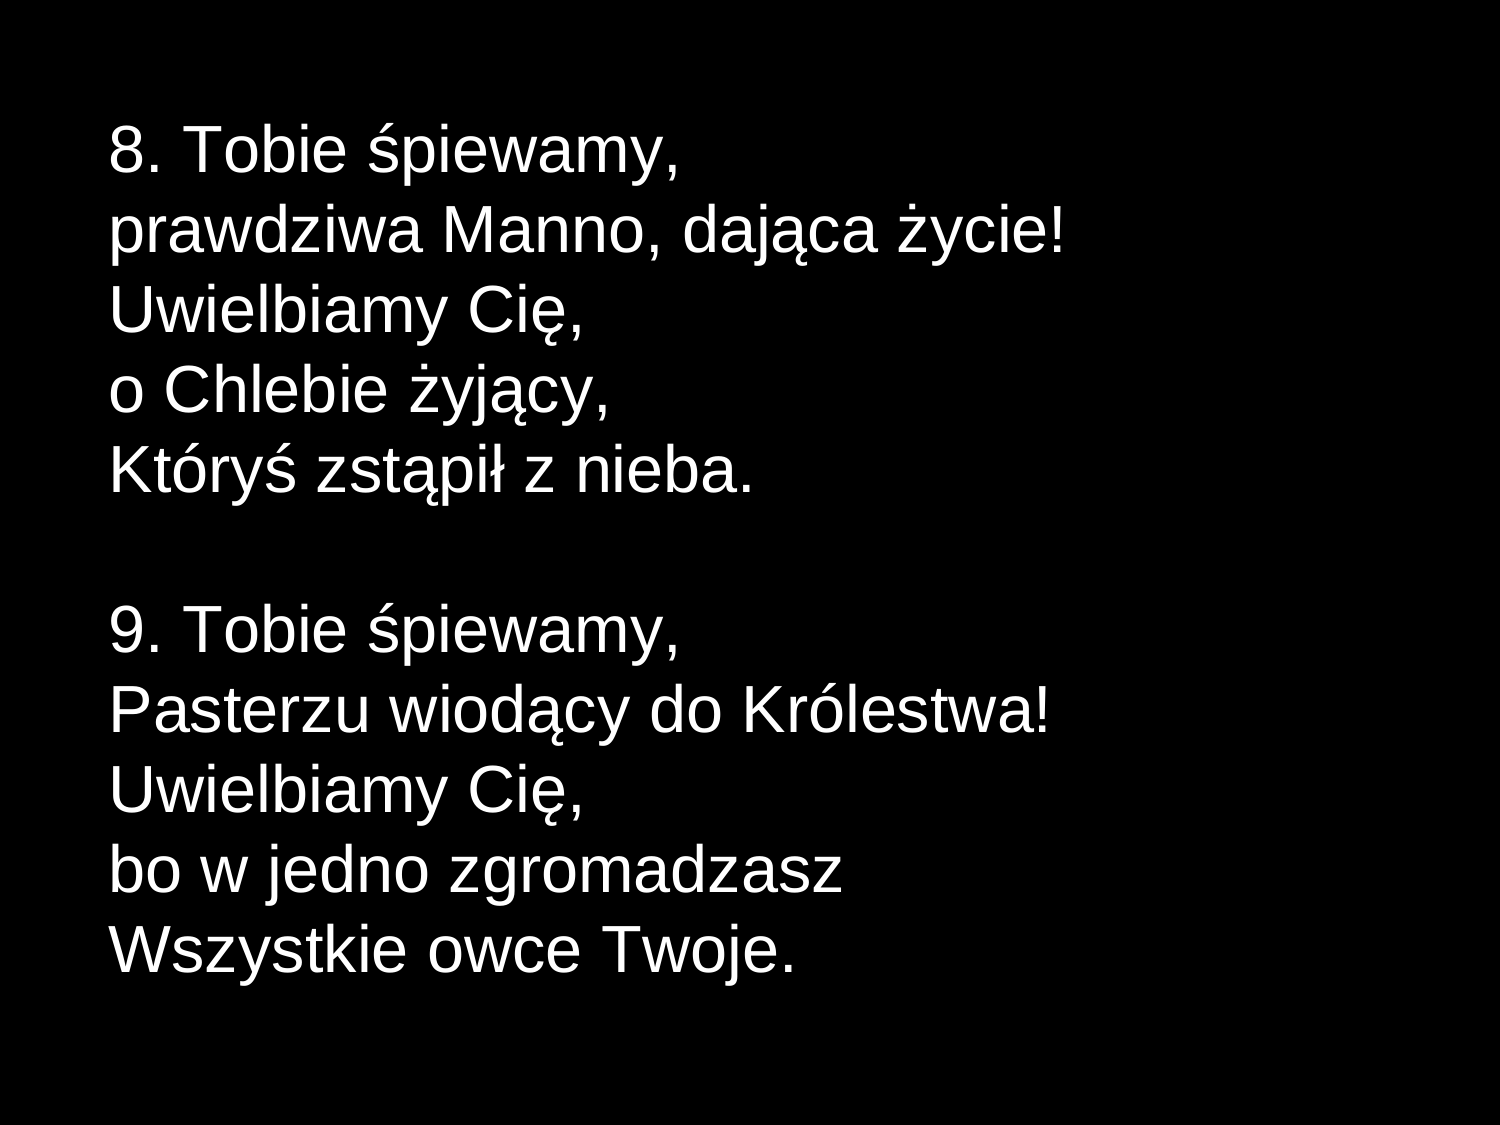

8. Tobie śpiewamy,
prawdziwa Manno, dająca życie!
Uwielbiamy Cię,
o Chlebie żyjący,
Któryś zstąpił z nieba.
9. Tobie śpiewamy,
Pasterzu wiodący do Królestwa!
Uwielbiamy Cię,
bo w jedno zgromadzasz
Wszystkie owce Twoje.